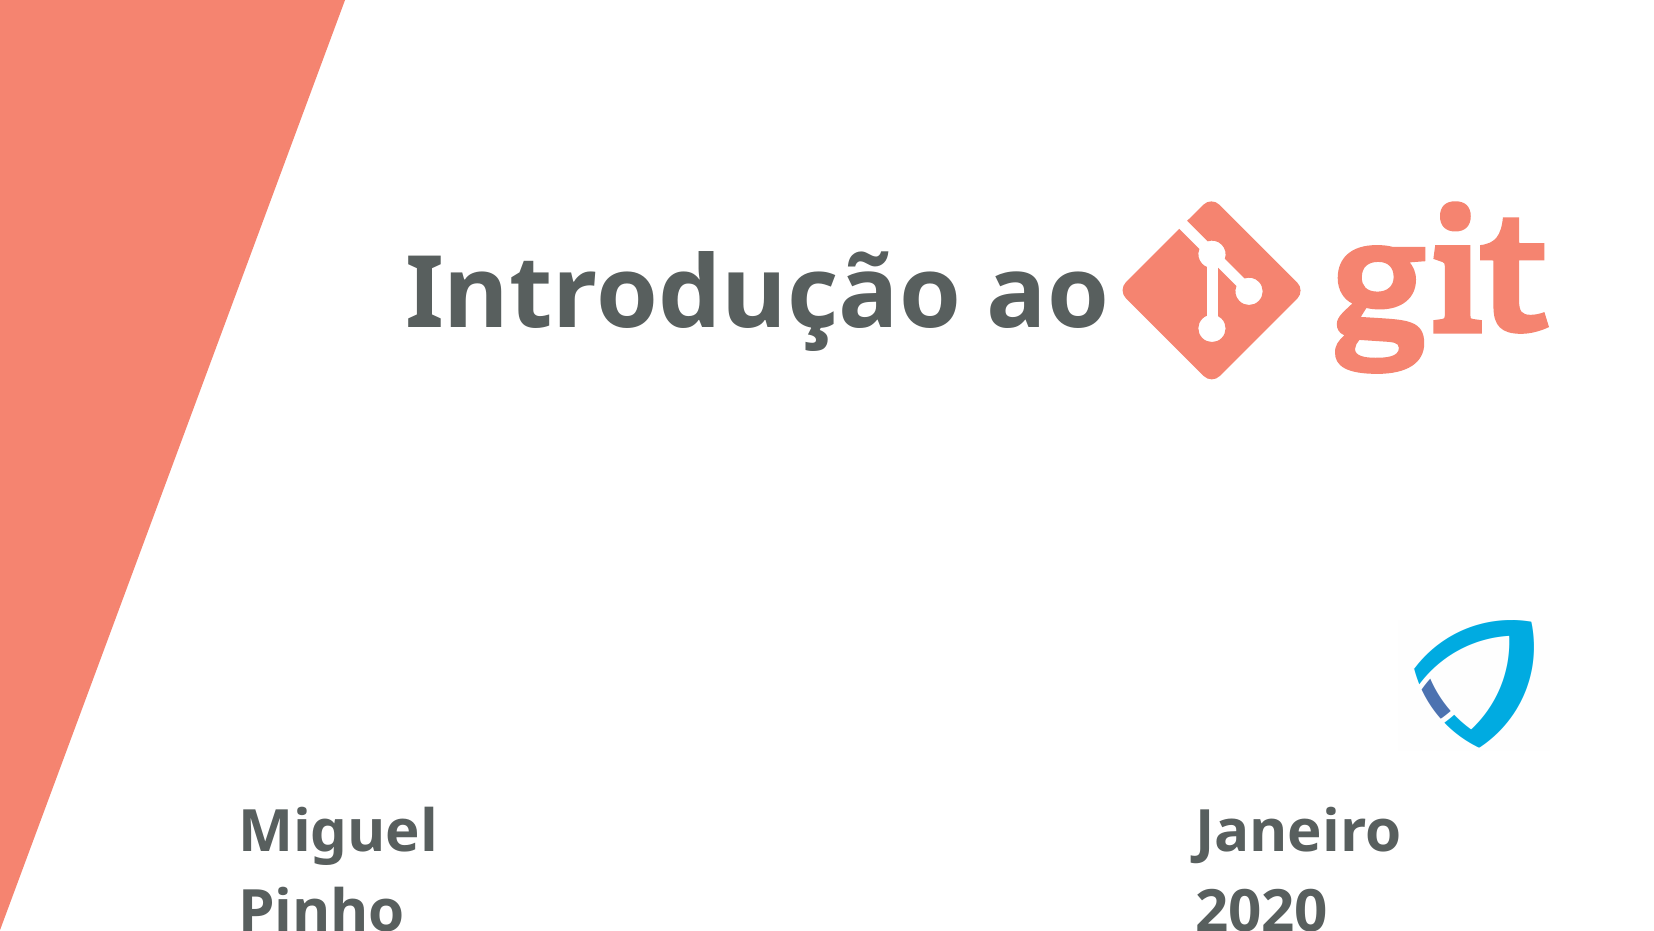

# Introdução ao
Miguel Pinho
Janeiro 2020